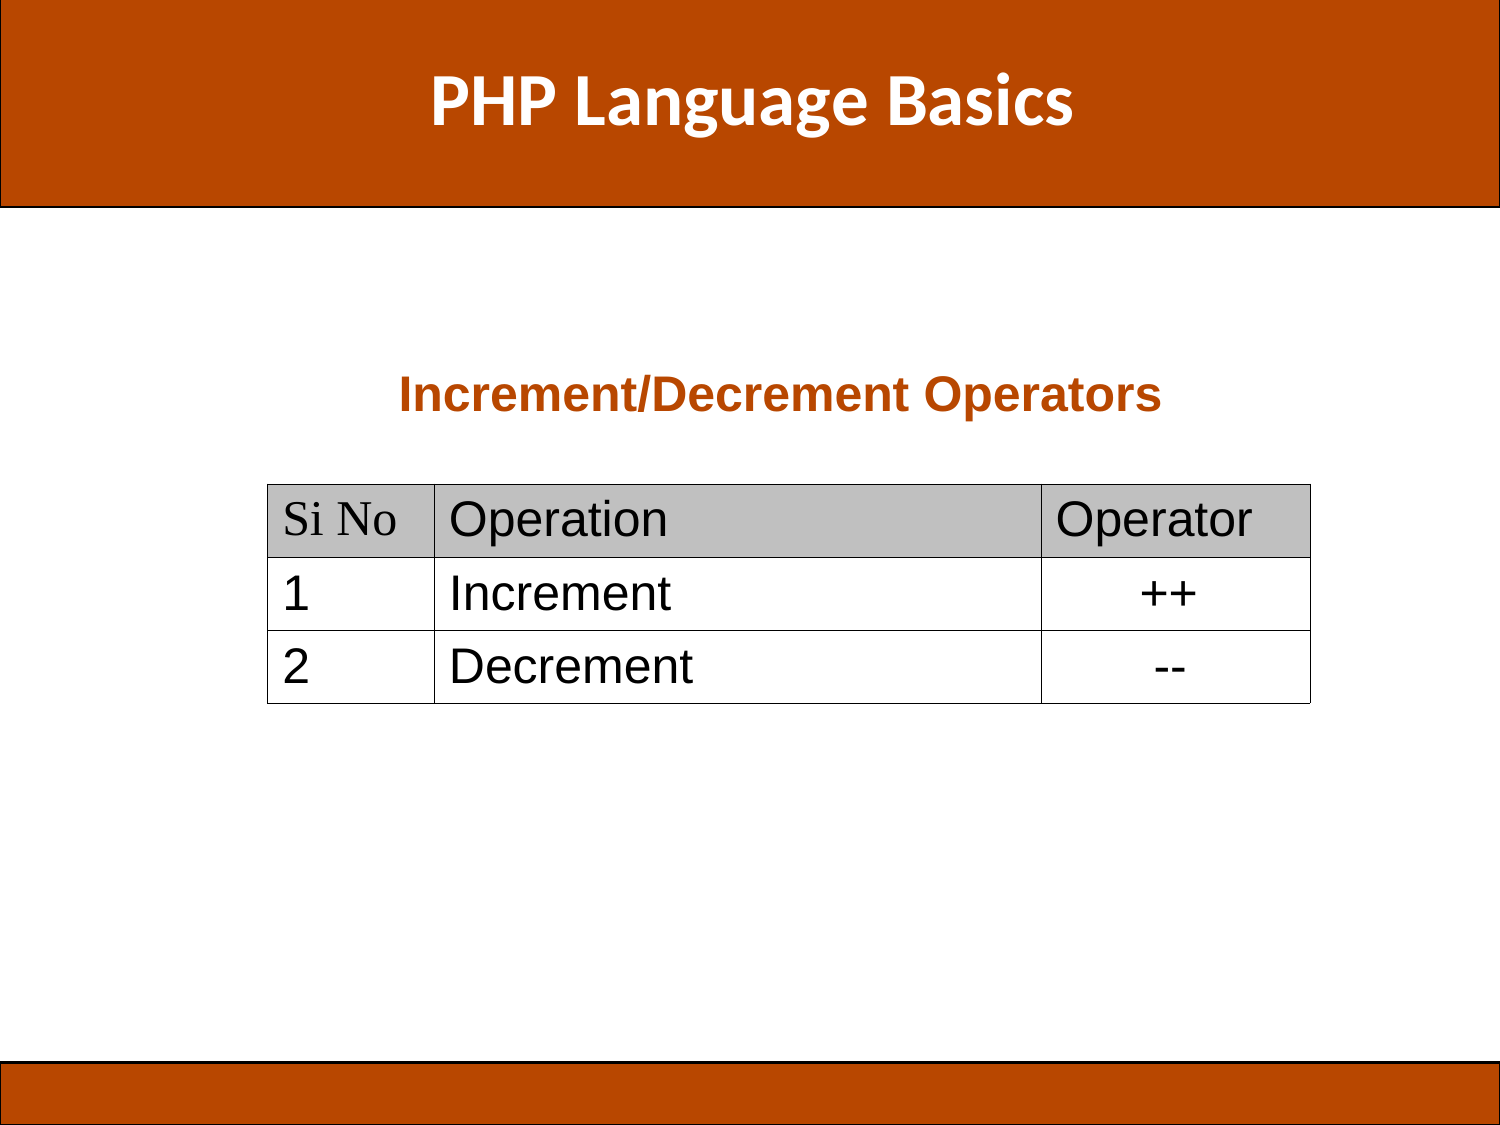

PHP Language Basics
#
Increment/Decrement Operators
| Si No | Operation | Operator |
| --- | --- | --- |
| 1 | Increment | ++ |
| 2 | Decrement | -- |